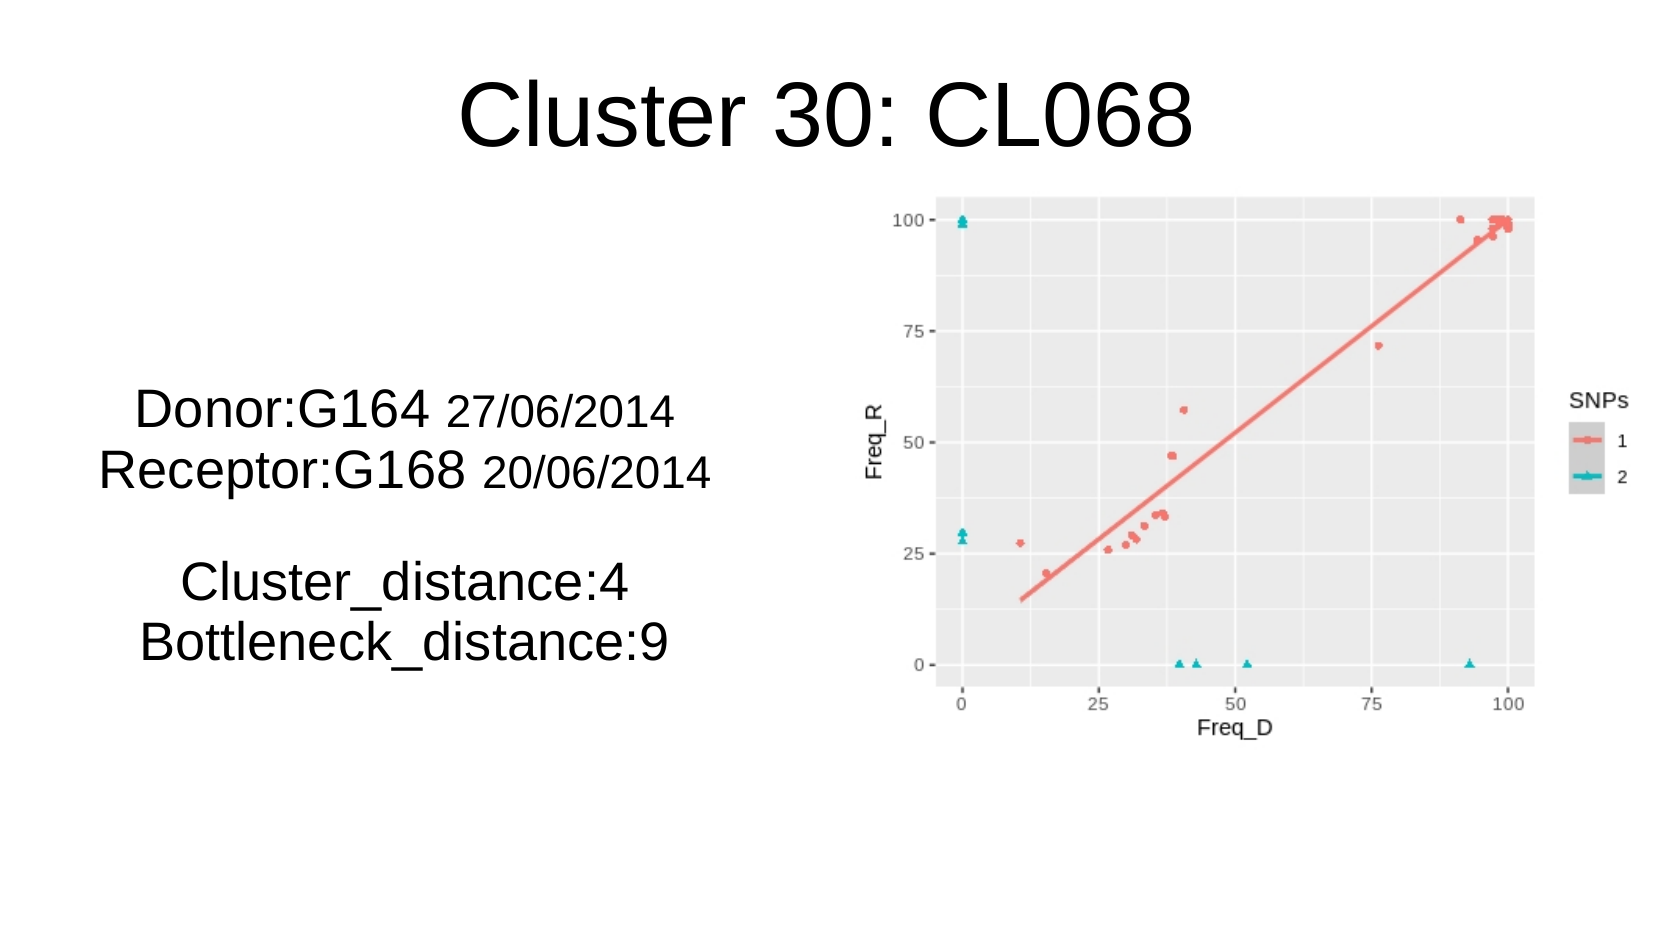

# Cluster 30: CL068
Donor:G164 27/06/2014
Receptor:G168 20/06/2014
Cluster_distance:4
Bottleneck_distance:9